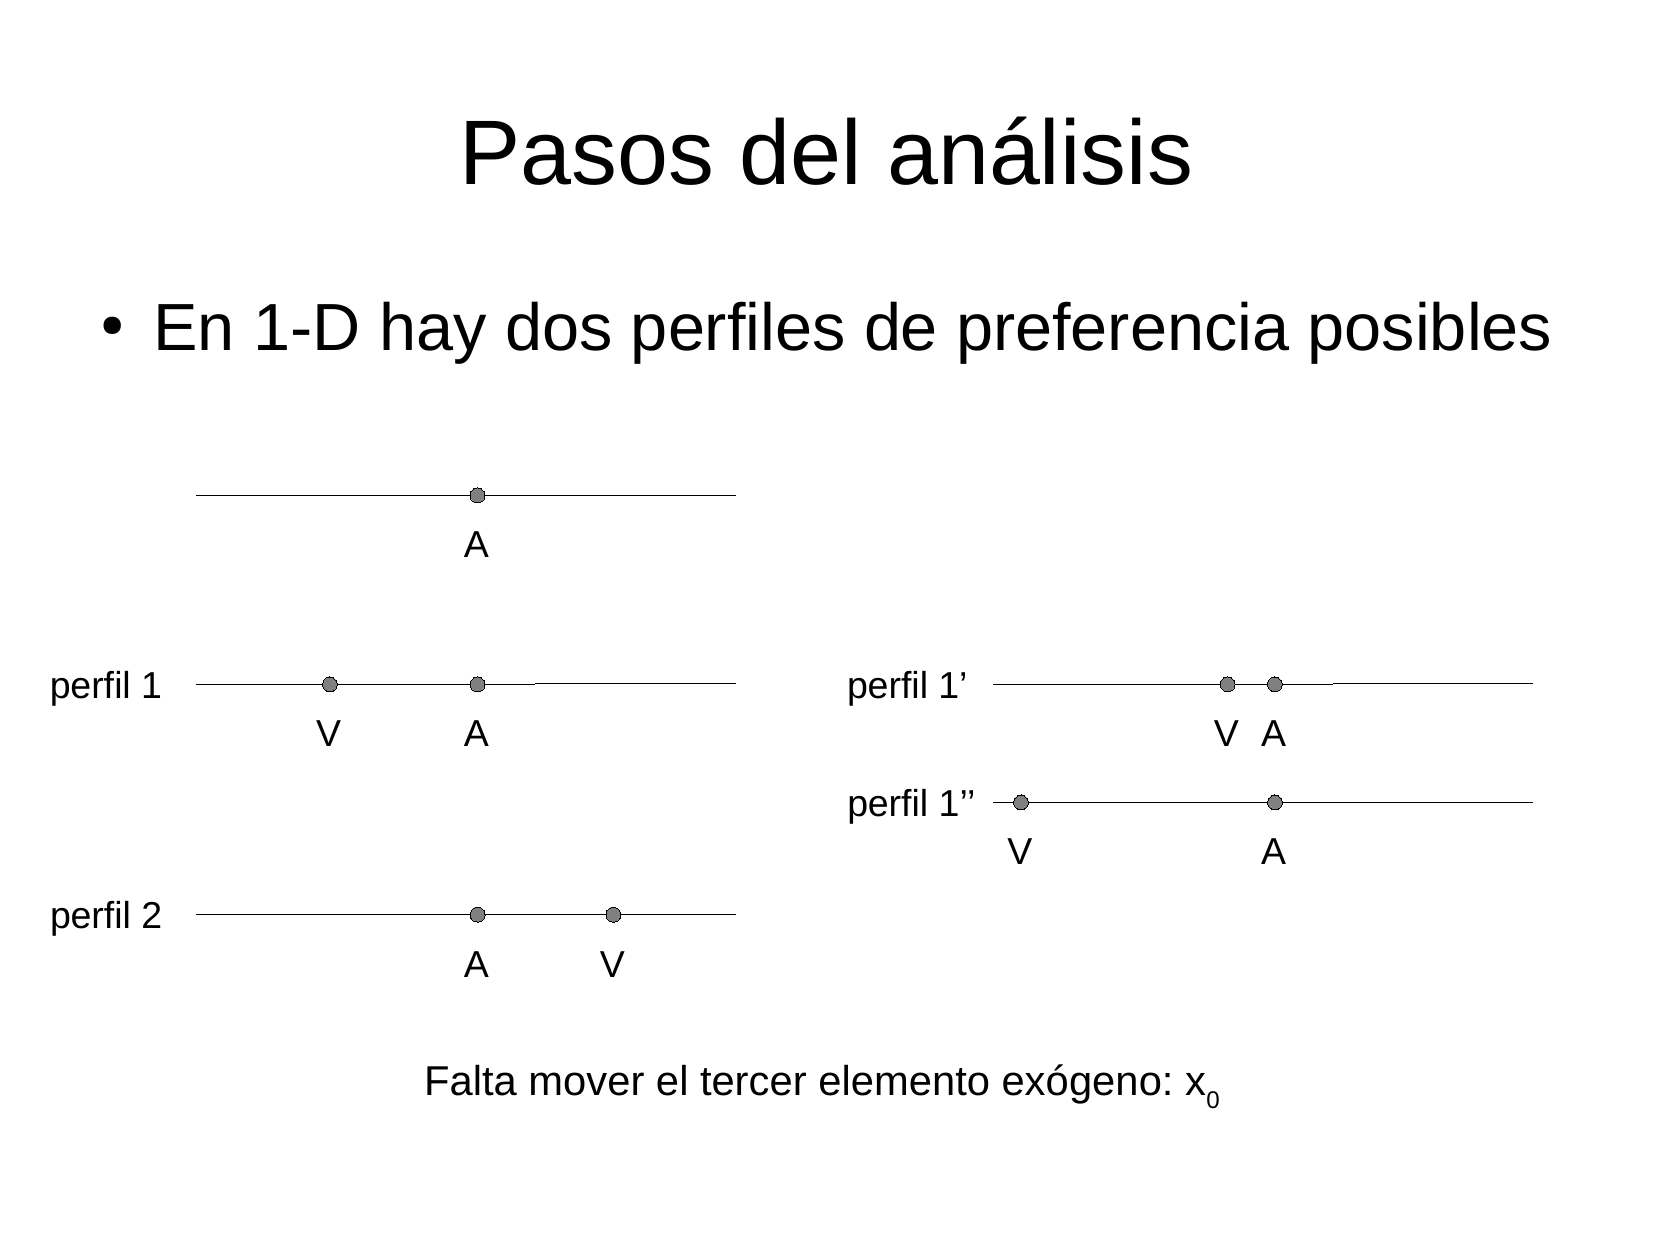

# Pasos del análisis
En 1-D hay dos perfiles de preferencia posibles
A
perfil 1
V
A
perfil 1’
V
A
perfil 1’’
V
A
perfil 2
A
V
Falta mover el tercer elemento exógeno: x0